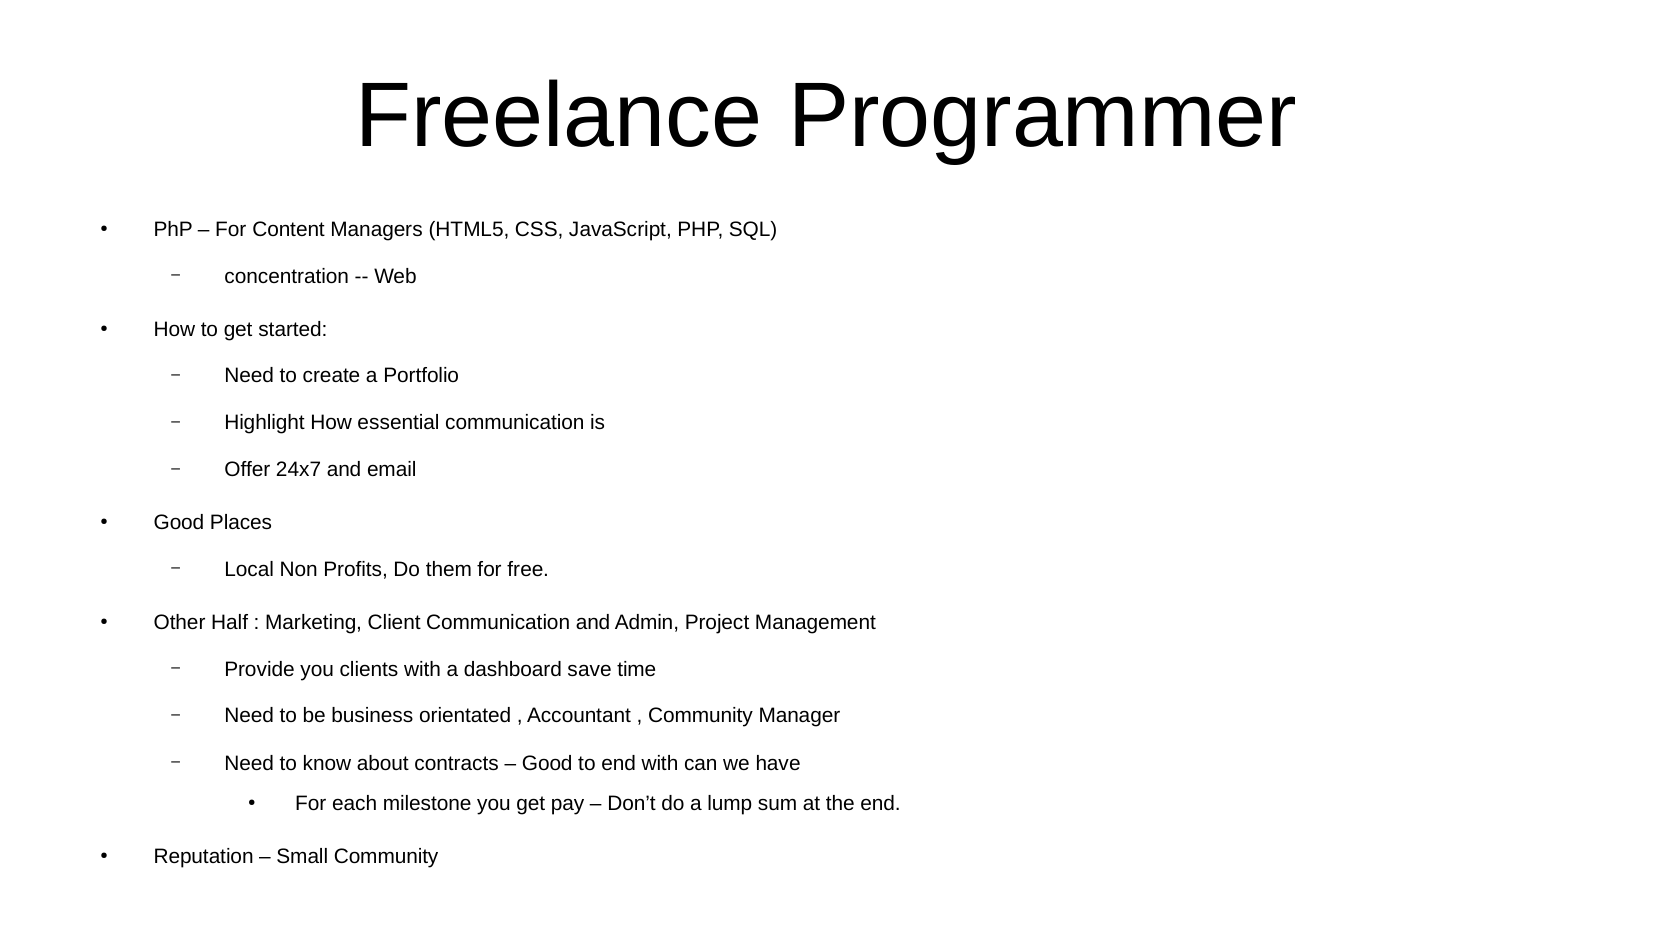

# Freelance Programmer
PhP – For Content Managers (HTML5, CSS, JavaScript, PHP, SQL)
concentration -- Web
How to get started:
Need to create a Portfolio
Highlight How essential communication is
Offer 24x7 and email
Good Places
Local Non Profits, Do them for free.
Other Half : Marketing, Client Communication and Admin, Project Management
Provide you clients with a dashboard save time
Need to be business orientated , Accountant , Community Manager
Need to know about contracts – Good to end with can we have
For each milestone you get pay – Don’t do a lump sum at the end.
Reputation – Small Community